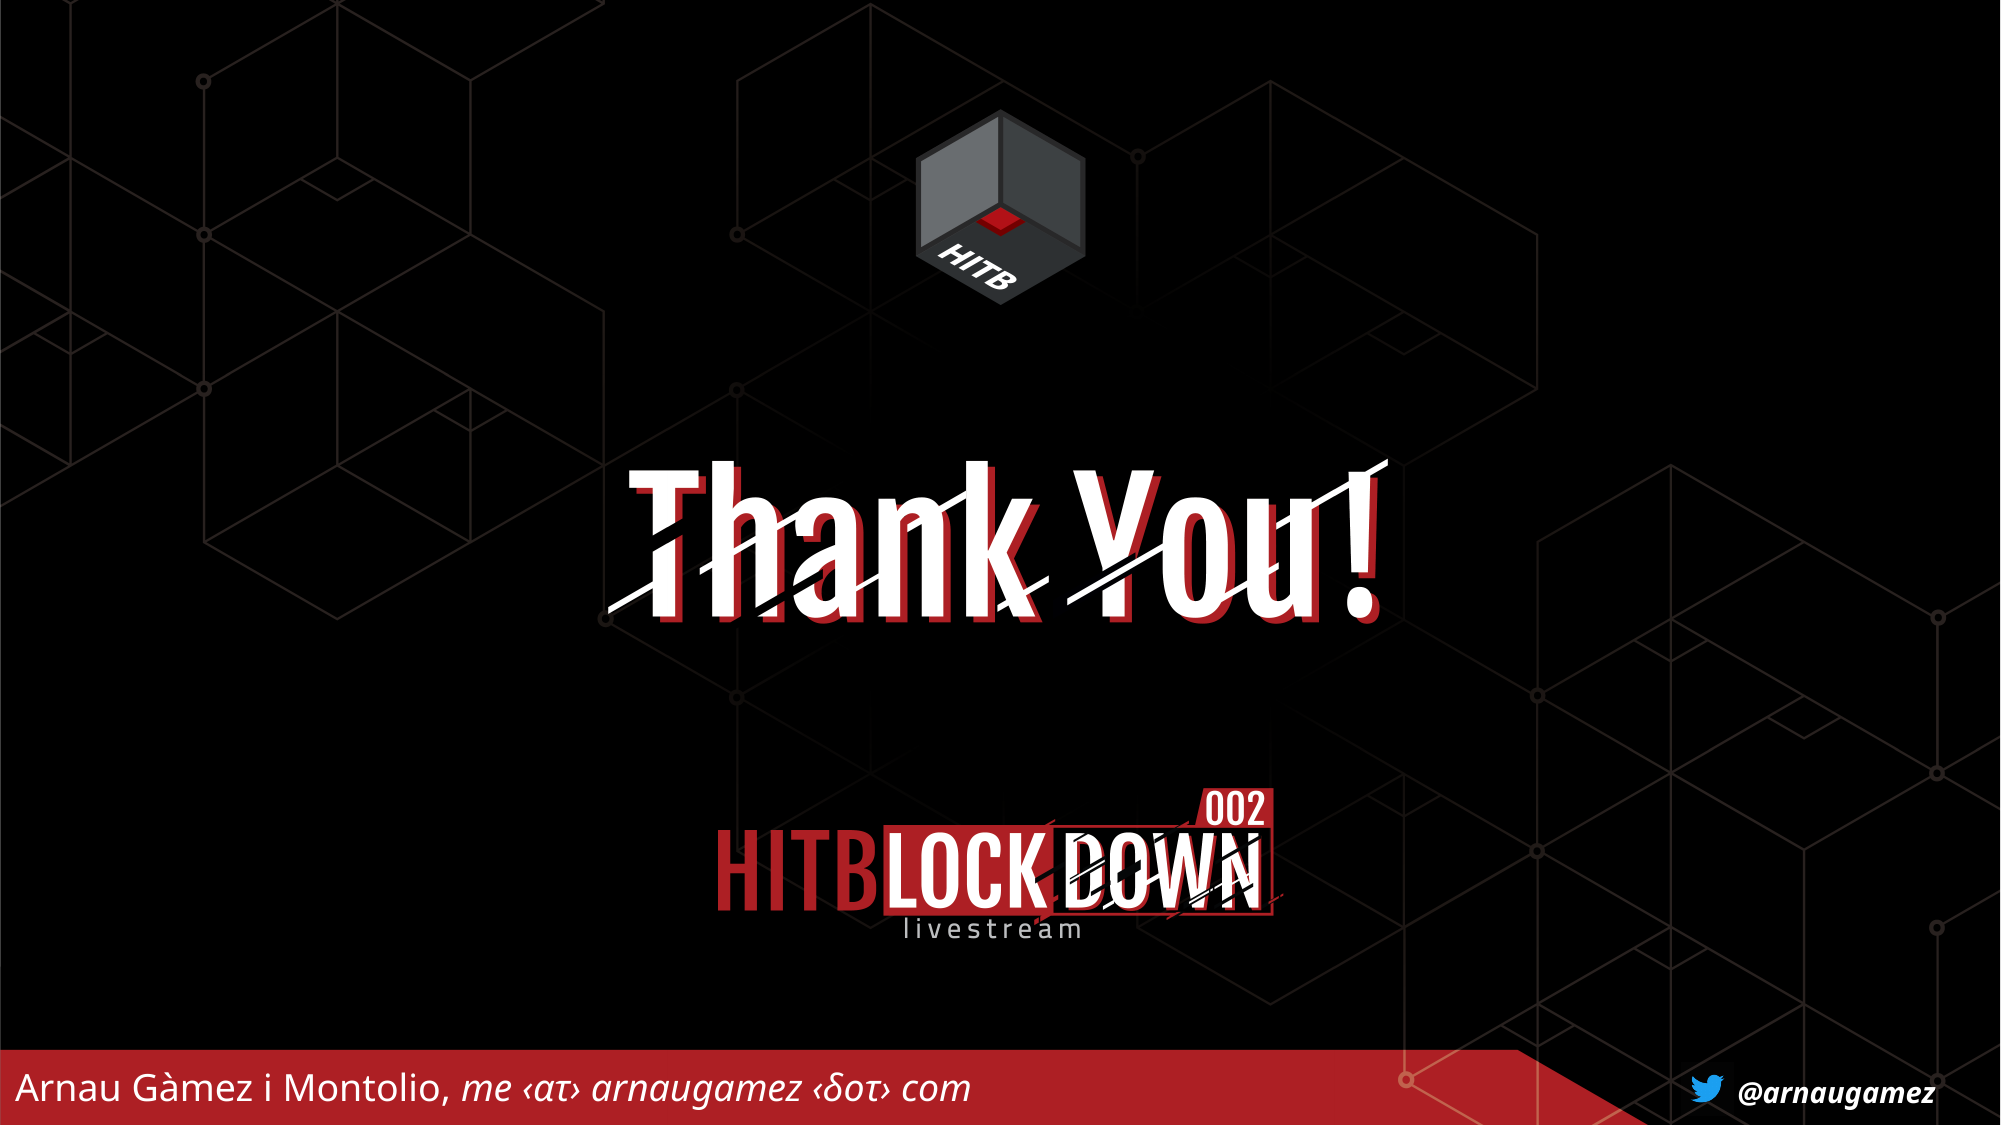

Arnau Gàmez i Montolio, me ‹ατ› arnaugamez ‹δοτ› com
@arnaugamez